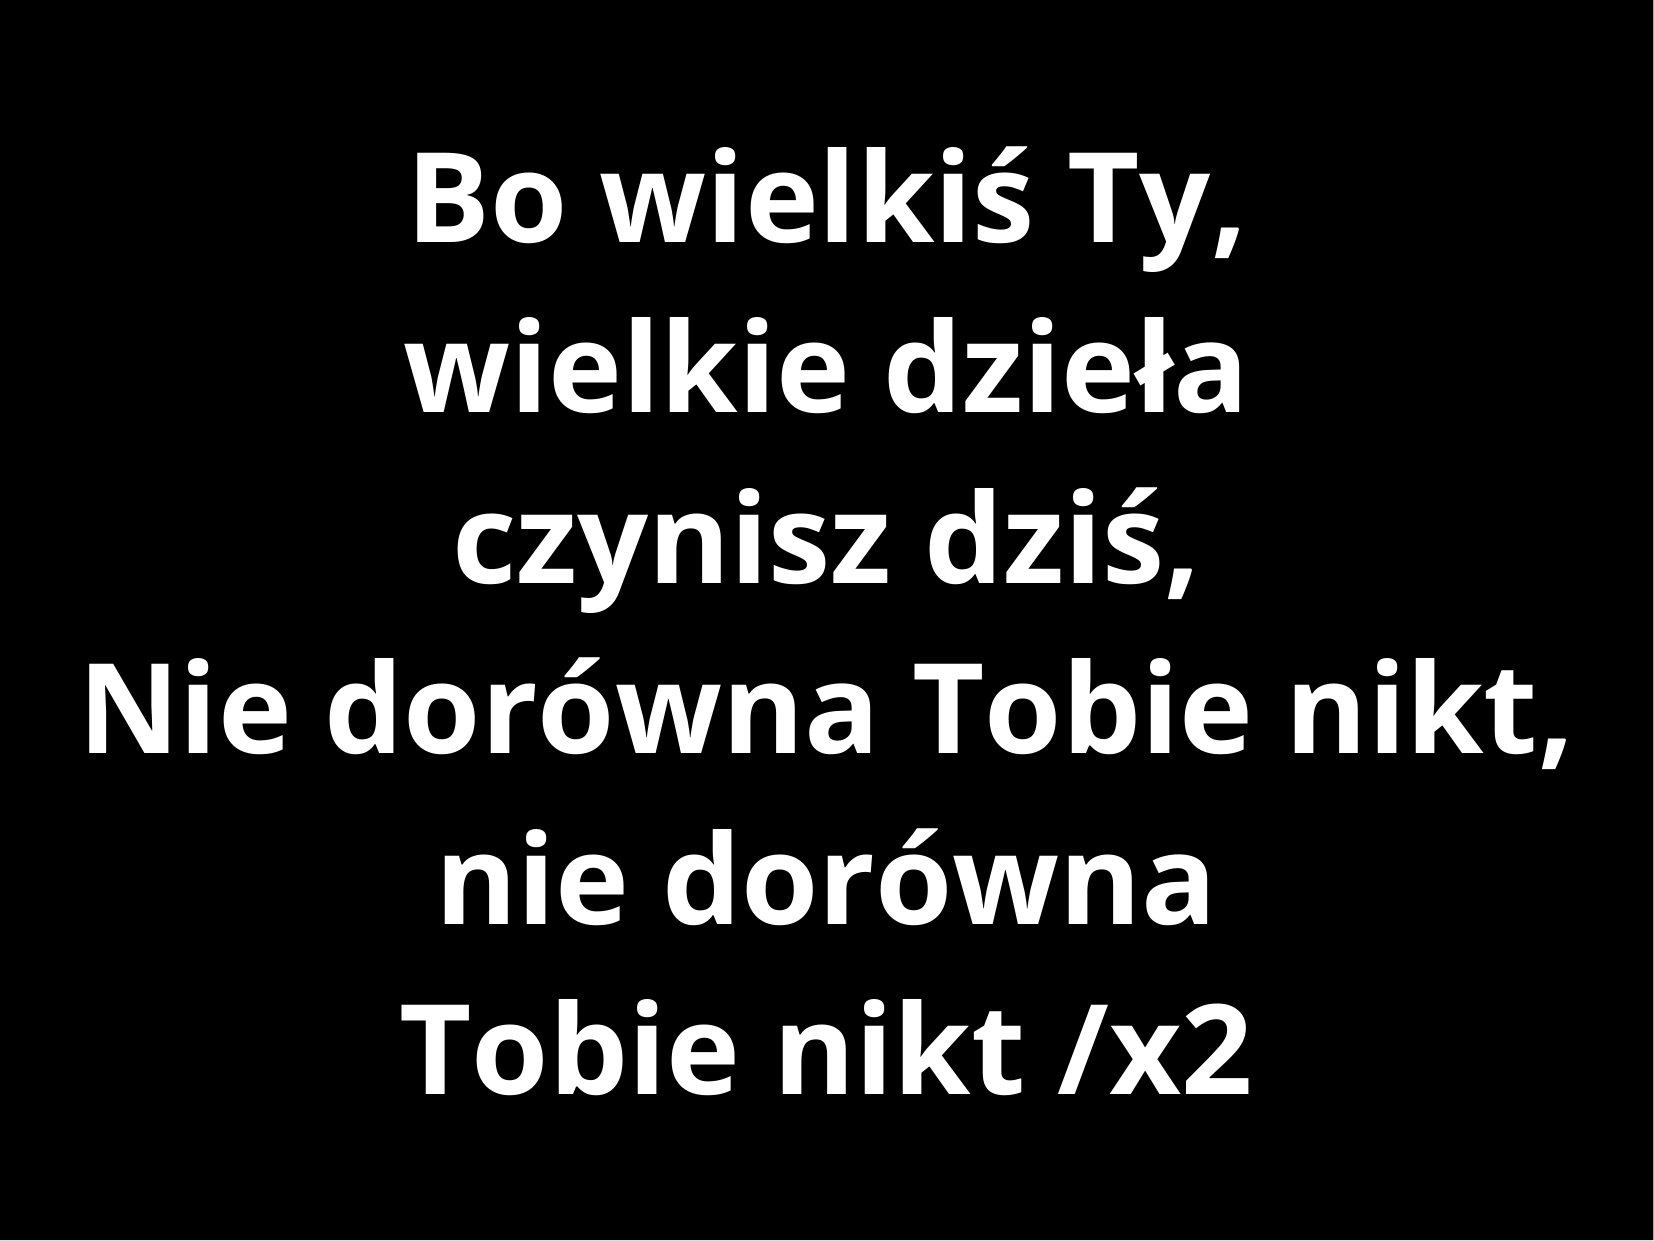

# Bo wielkiś Ty, wielkie dzieła czynisz dziś, Nie dorówna Tobie nikt, nie dorówna Tobie nikt /x2